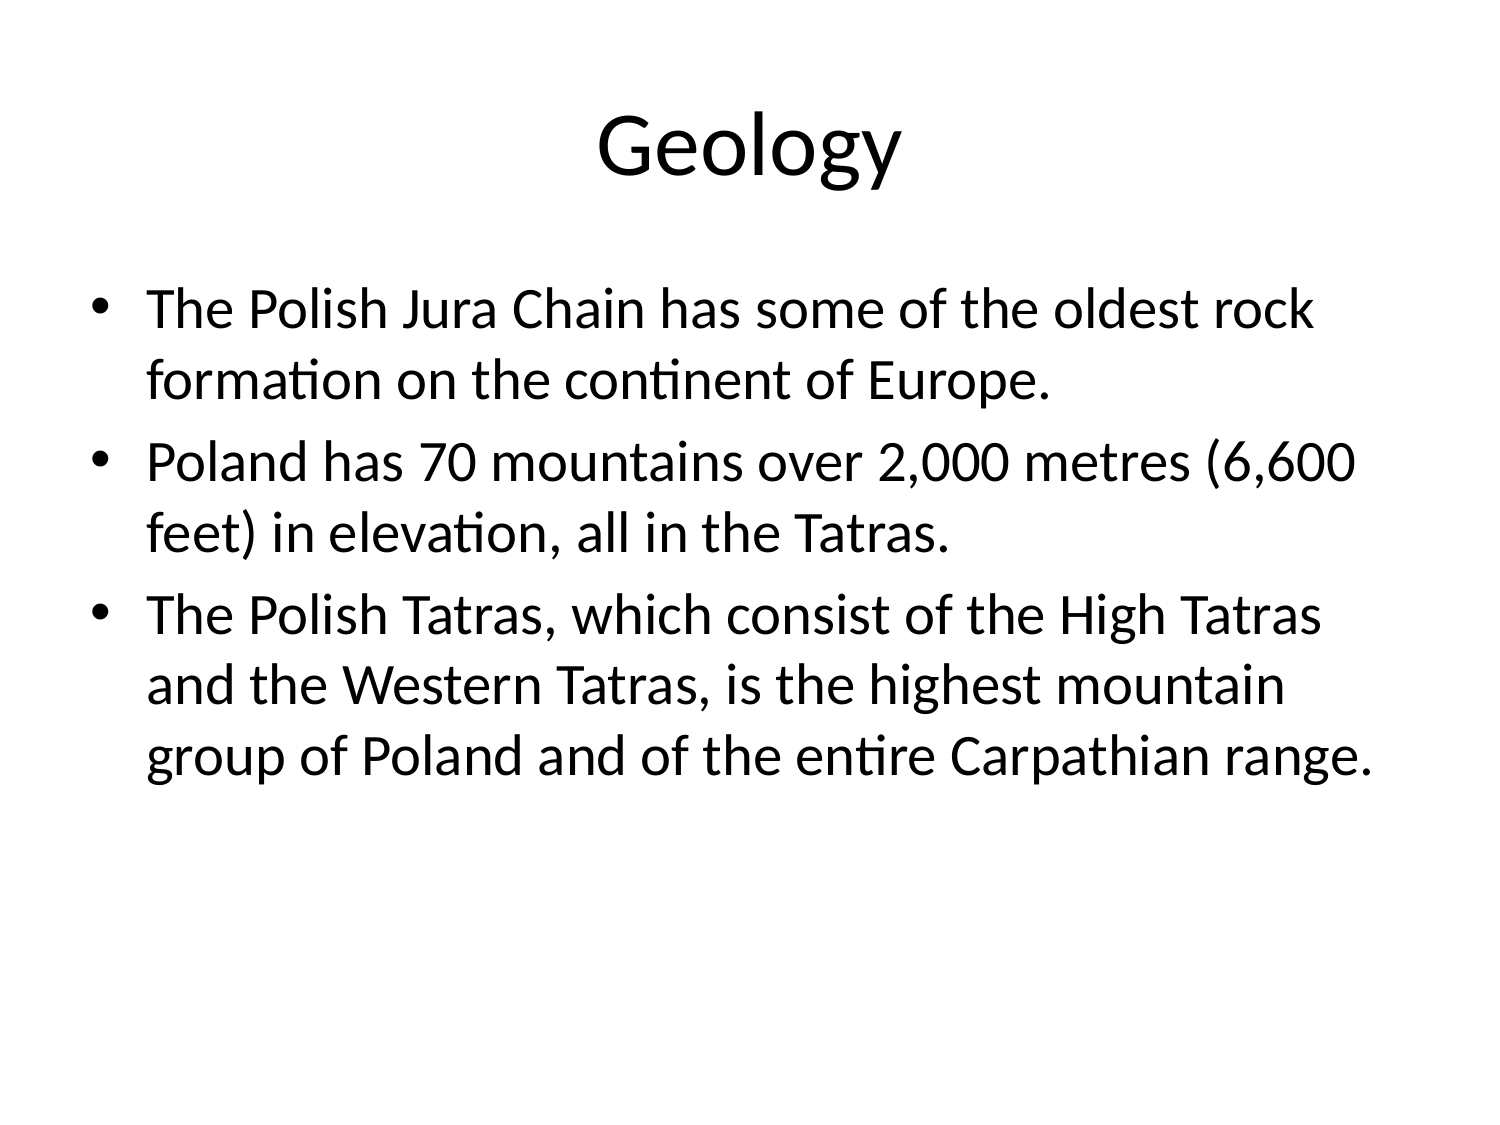

# Geology
The Polish Jura Chain has some of the oldest rock formation on the continent of Europe.
Poland has 70 mountains over 2,000 metres (6,600 feet) in elevation, all in the Tatras.
The Polish Tatras, which consist of the High Tatras and the Western Tatras, is the highest mountain group of Poland and of the entire Carpathian range.